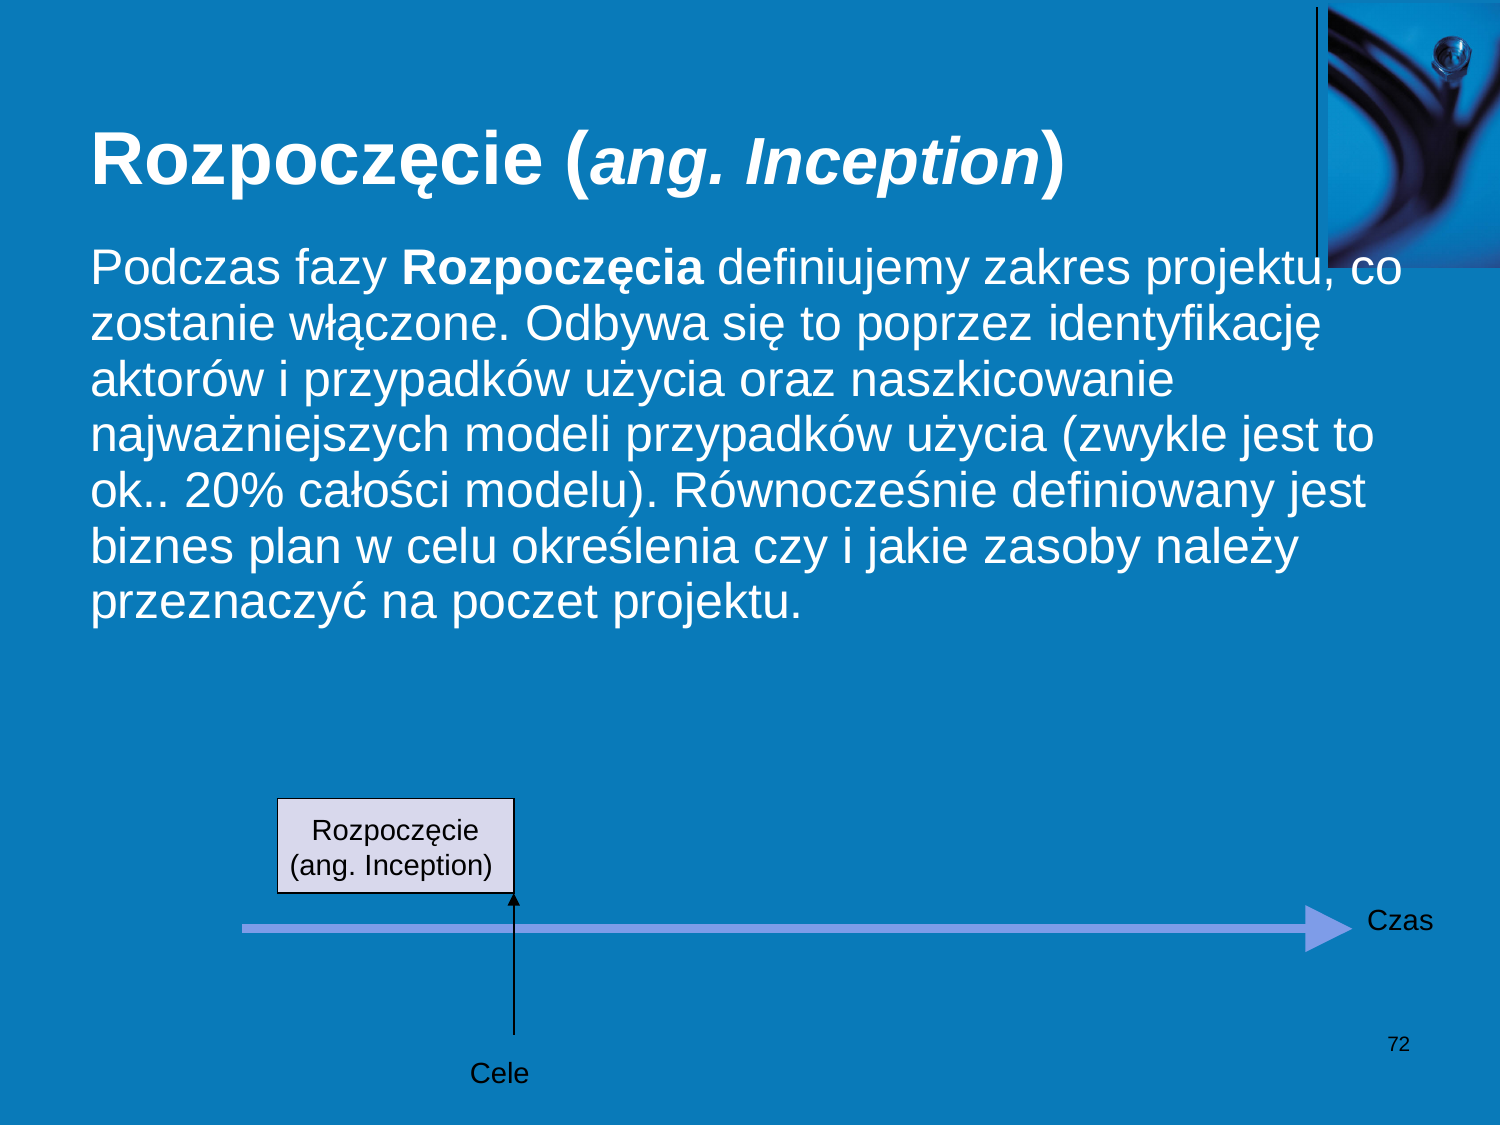

# Rozpoczęcie (ang. Inception)
Podczas fazy Rozpoczęcia definiujemy zakres projektu, co zostanie włączone. Odbywa się to poprzez identyfikację aktorów i przypadków użycia oraz naszkicowanie najważniejszych modeli przypadków użycia (zwykle jest to ok.. 20% całości modelu). Równocześnie definiowany jest biznes plan w celu określenia czy i jakie zasoby należy przeznaczyć na poczet projektu.
Rozpoczęcie
(ang. Inception)
Czas
72
Cele